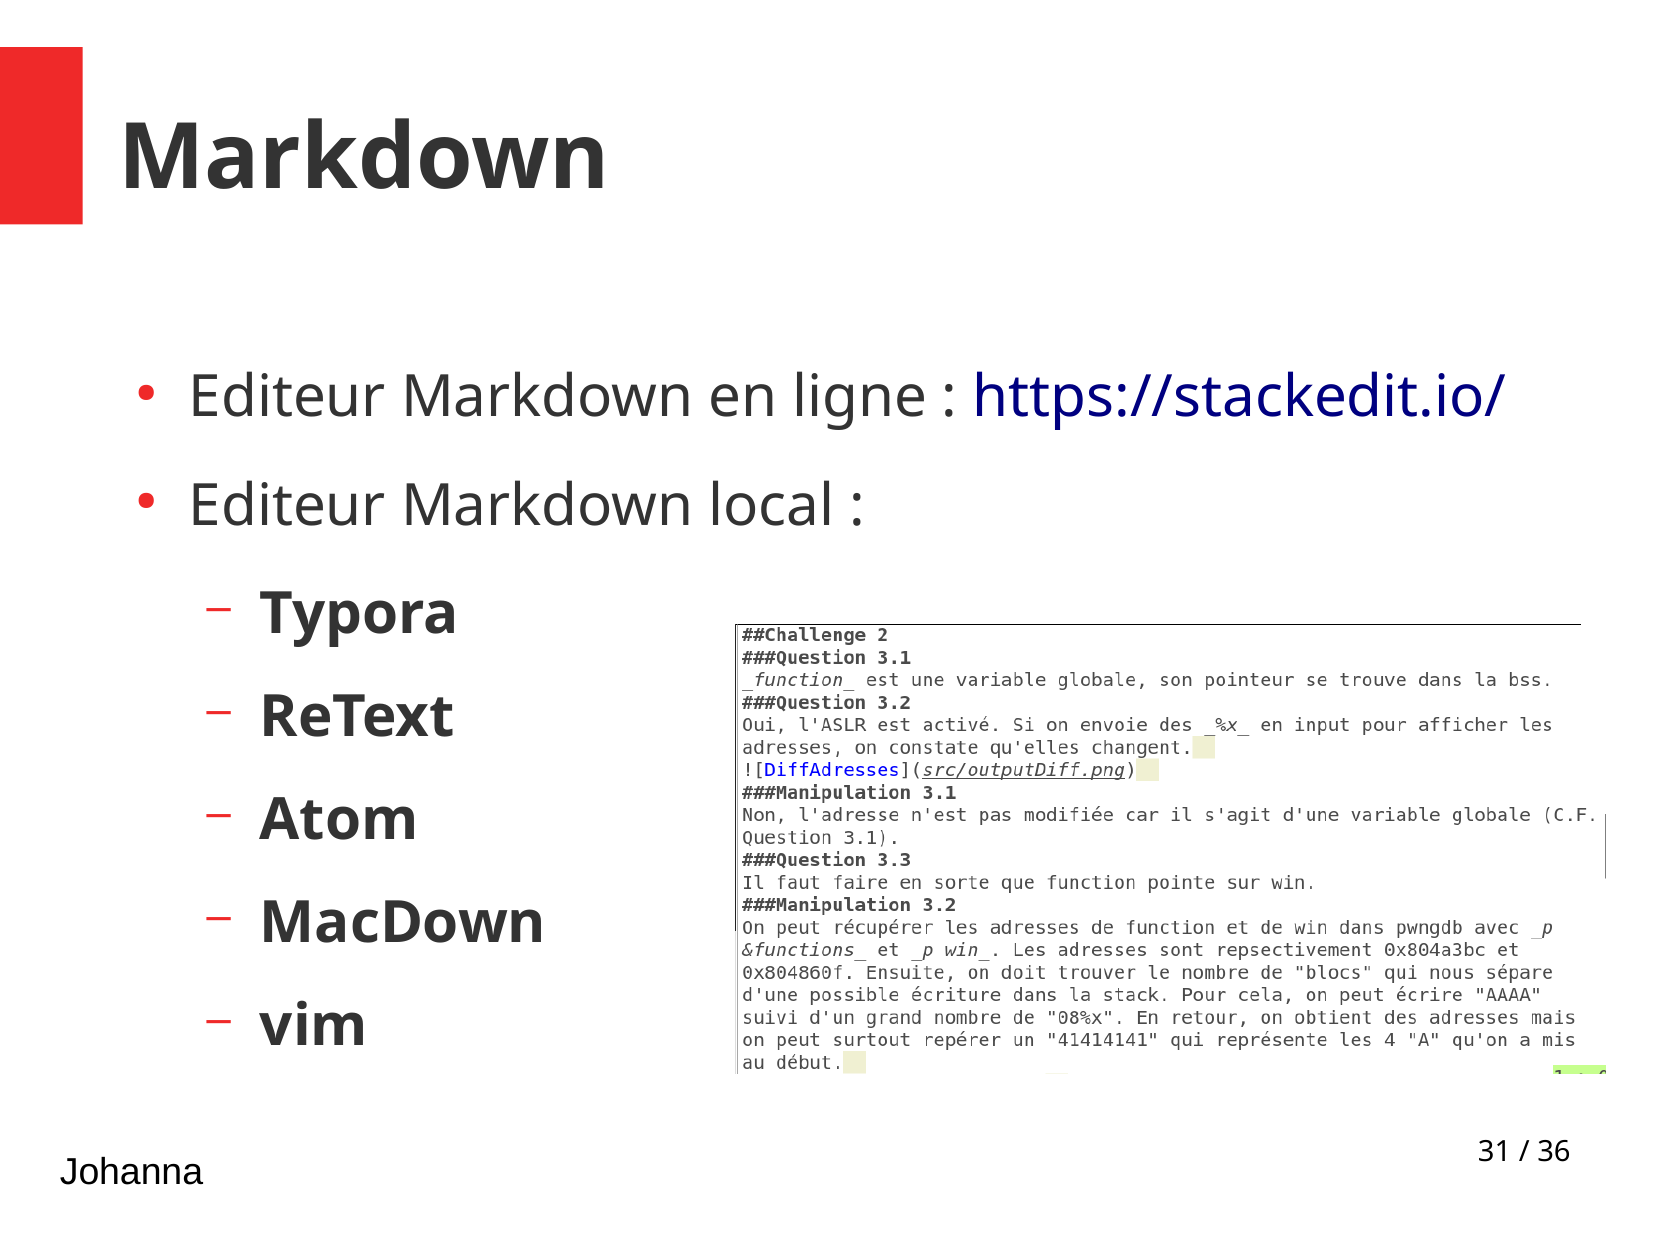

# Markdown
Editeur Markdown en ligne : https://stackedit.io/
Editeur Markdown local :
Typora
ReText
Atom
MacDown
vim
31
Johanna